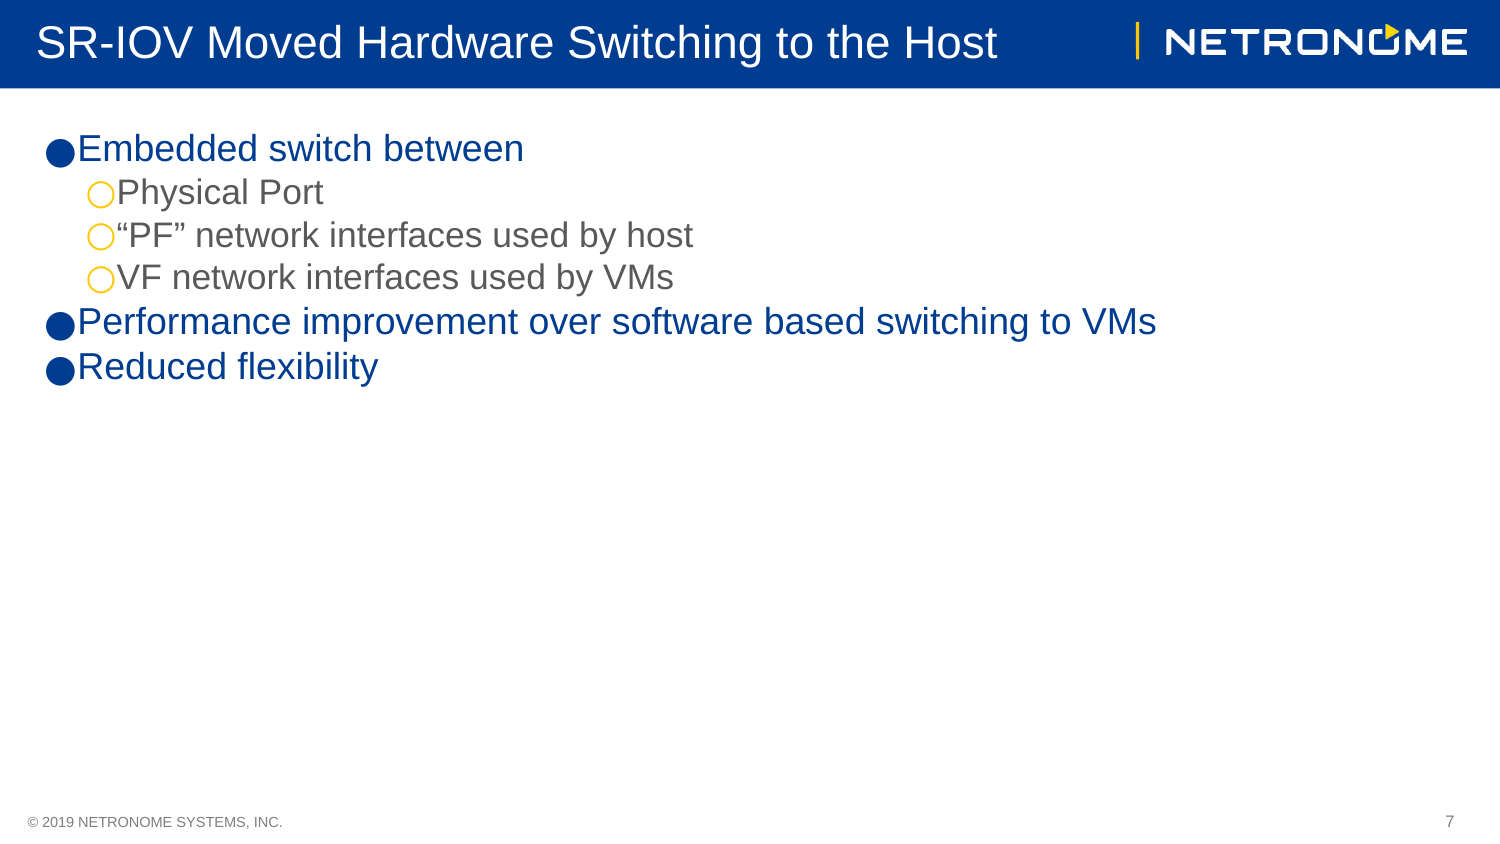

# SR-IOV Moved Hardware Switching to the Host
Embedded switch between
Physical Port
“PF” network interfaces used by host
VF network interfaces used by VMs
Performance improvement over software based switching to VMs
Reduced flexibility